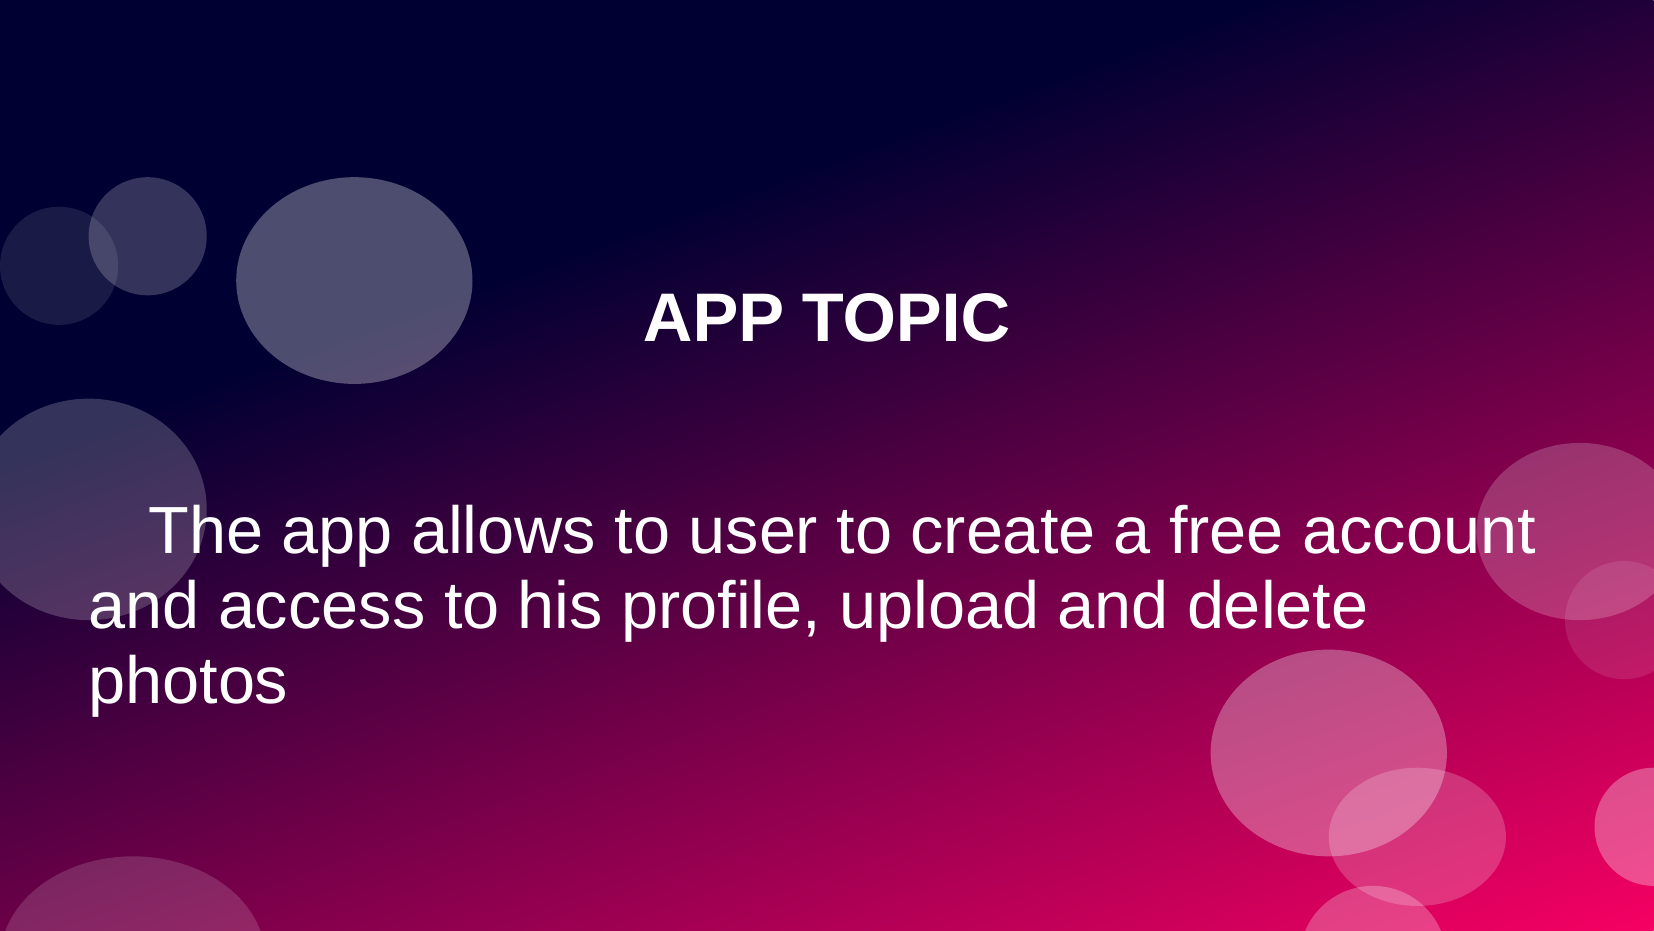

# APP TOPIC
The app allows to user to create a free account and access to his profile, upload and delete photos